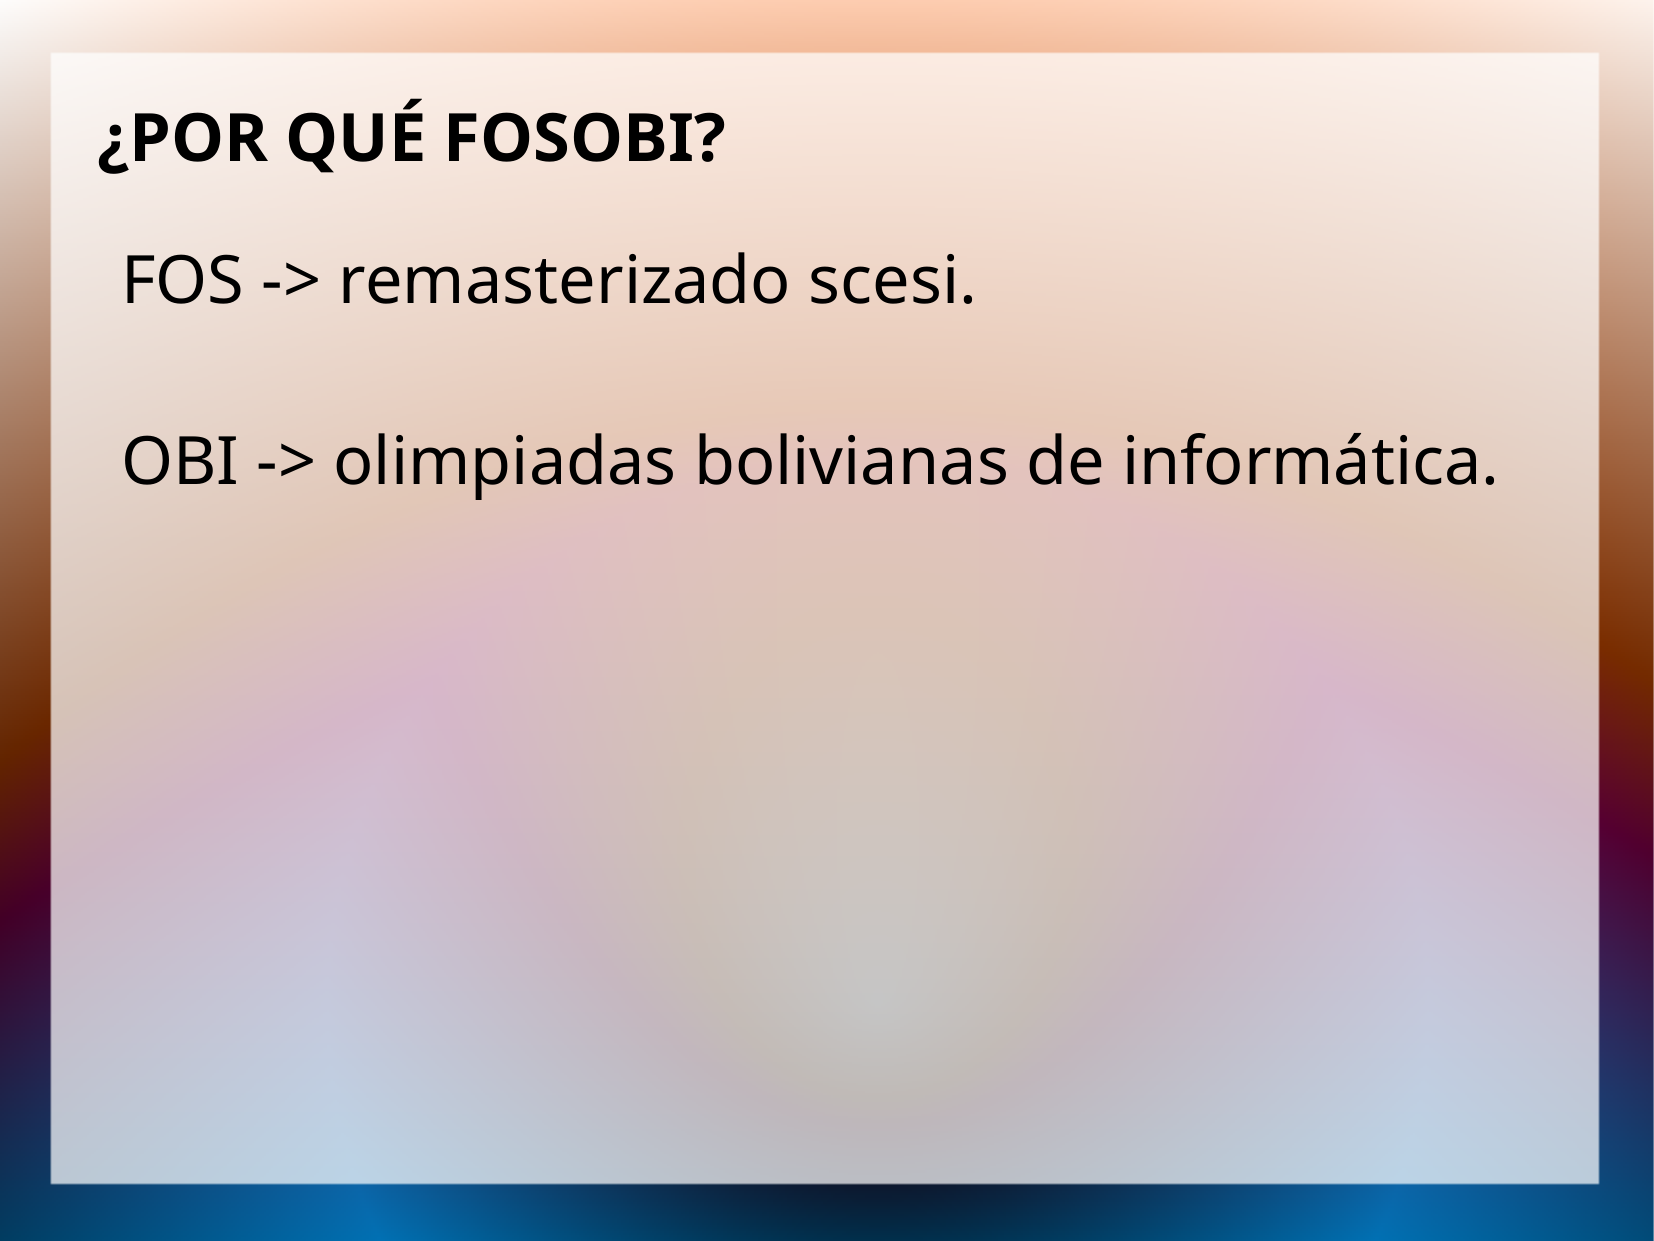

¿POR QUÉ FOSOBI?
FOS -> remasterizado scesi.
OBI -> olimpiadas bolivianas de informática.